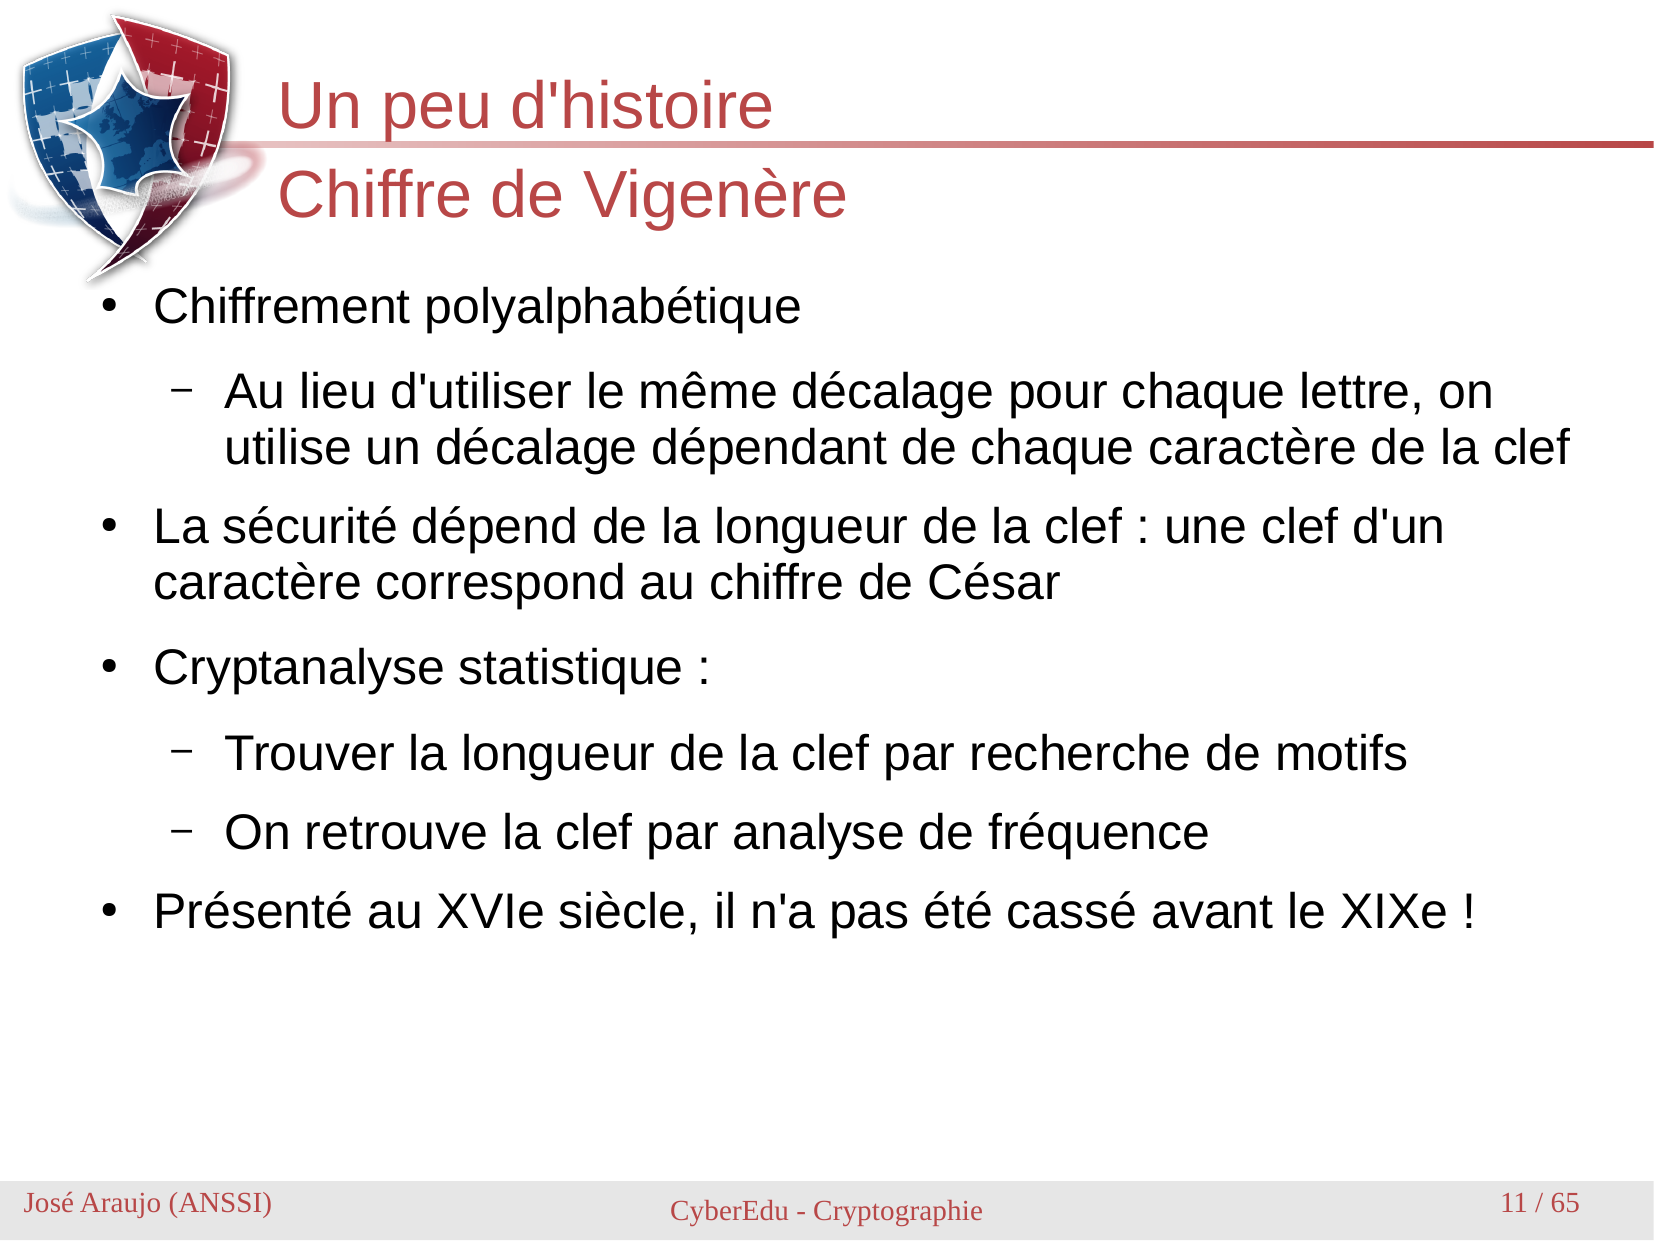

# Un peu d'histoire Chiffre de Vigenère
Chiffrement polyalphabétique
Au lieu d'utiliser le même décalage pour chaque lettre, on utilise un décalage dépendant de chaque caractère de la clef
La sécurité dépend de la longueur de la clef : une clef d'un caractère correspond au chiffre de César
Cryptanalyse statistique :
Trouver la longueur de la clef par recherche de motifs
On retrouve la clef par analyse de fréquence
Présenté au XVIe siècle, il n'a pas été cassé avant le XIXe !